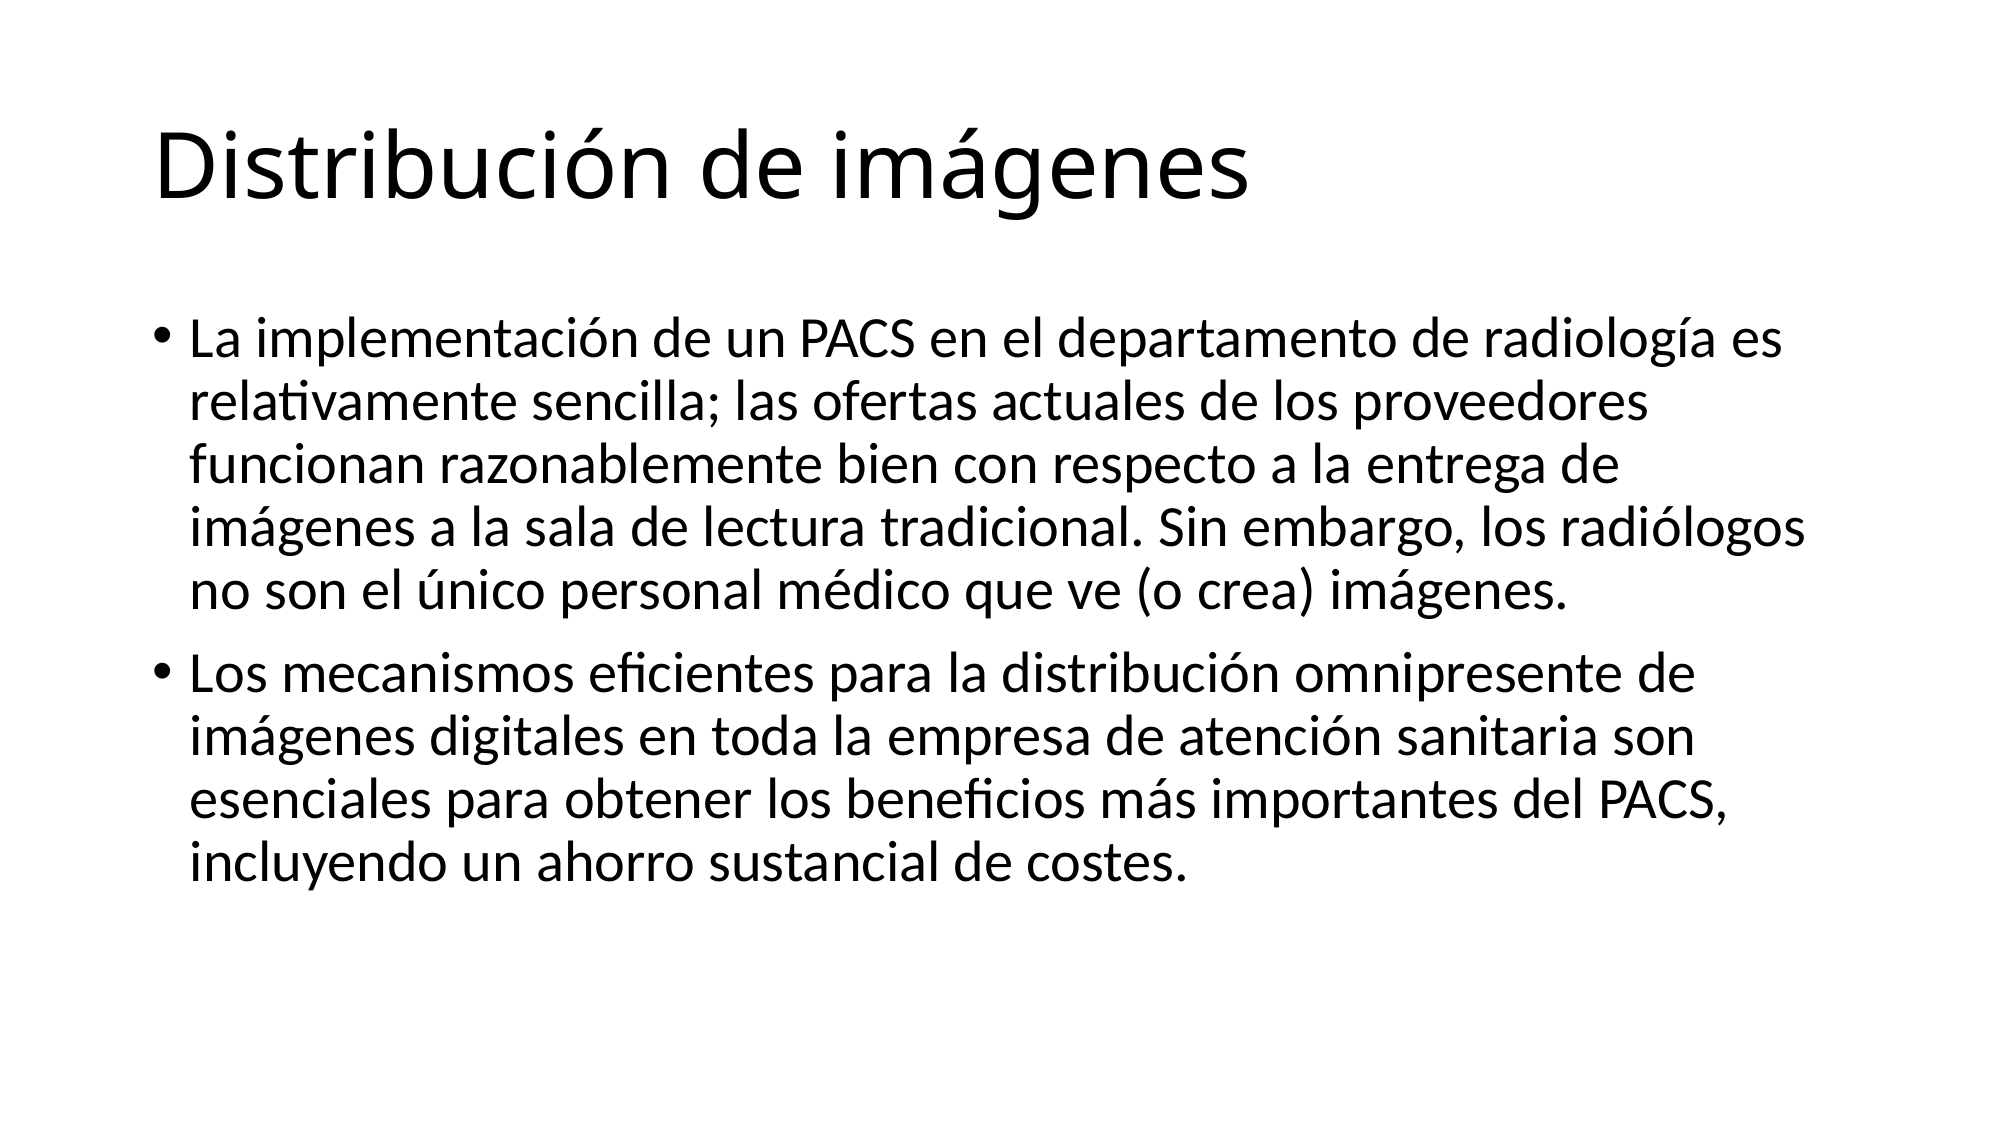

# Distribución de imágenes
La implementación de un PACS en el departamento de radiología es relativamente sencilla; las ofertas actuales de los proveedores funcionan razonablemente bien con respecto a la entrega de imágenes a la sala de lectura tradicional. Sin embargo, los radiólogos no son el único personal médico que ve (o crea) imágenes.
Los mecanismos eficientes para la distribución omnipresente de imágenes digitales en toda la empresa de atención sanitaria son esenciales para obtener los beneficios más importantes del PACS, incluyendo un ahorro sustancial de costes.